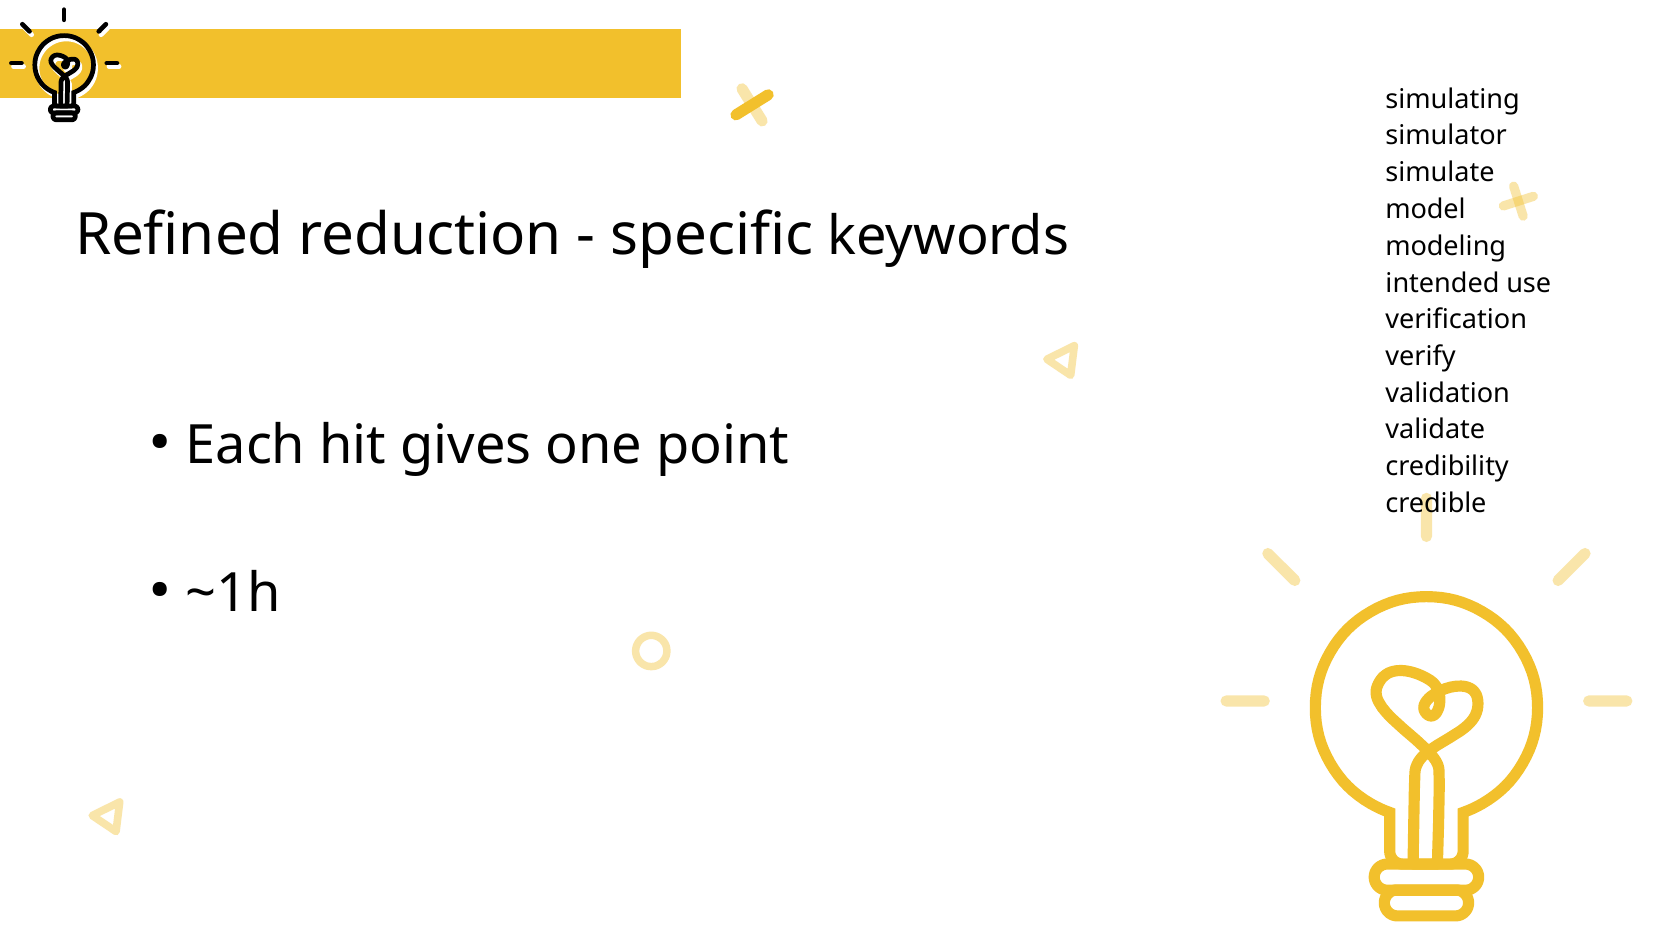

simulating
simulator
simulate
model
modeling
intended use
verification
verify
validation
validate
credibility
credible
# Refined reduction - specific keywords
Each hit gives one point
~1h